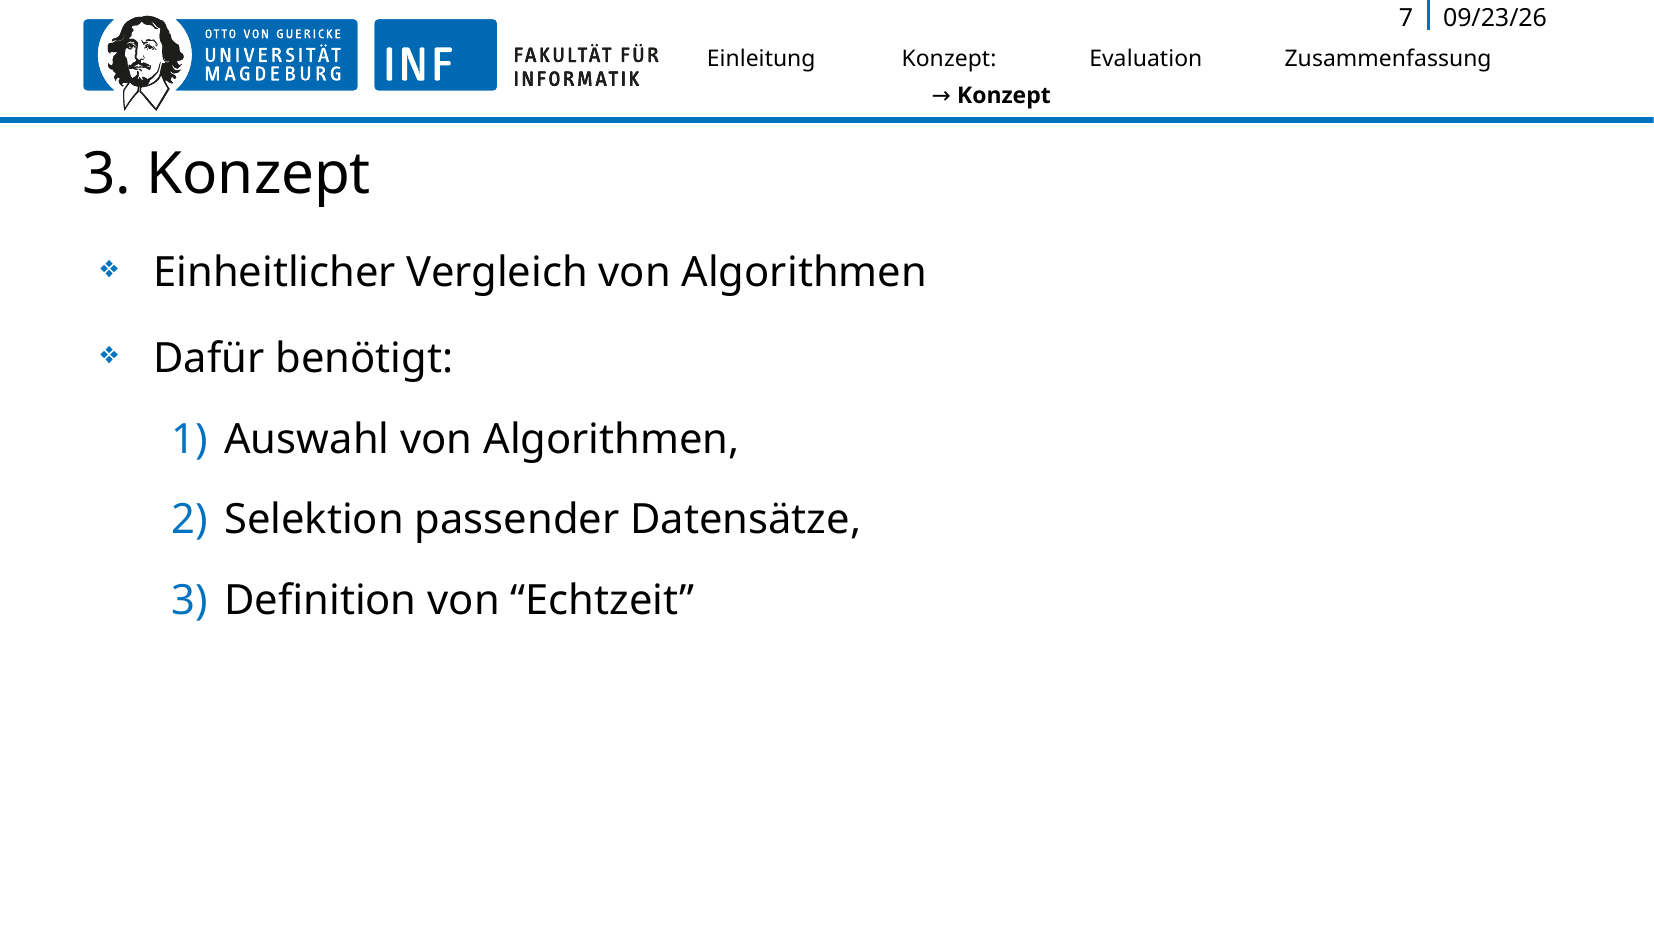

# 3. Konzept
Einheitlicher Vergleich von Algorithmen
Dafür benötigt:
Auswahl von Algorithmen,
Selektion passender Datensätze,
Definition von “Echtzeit”